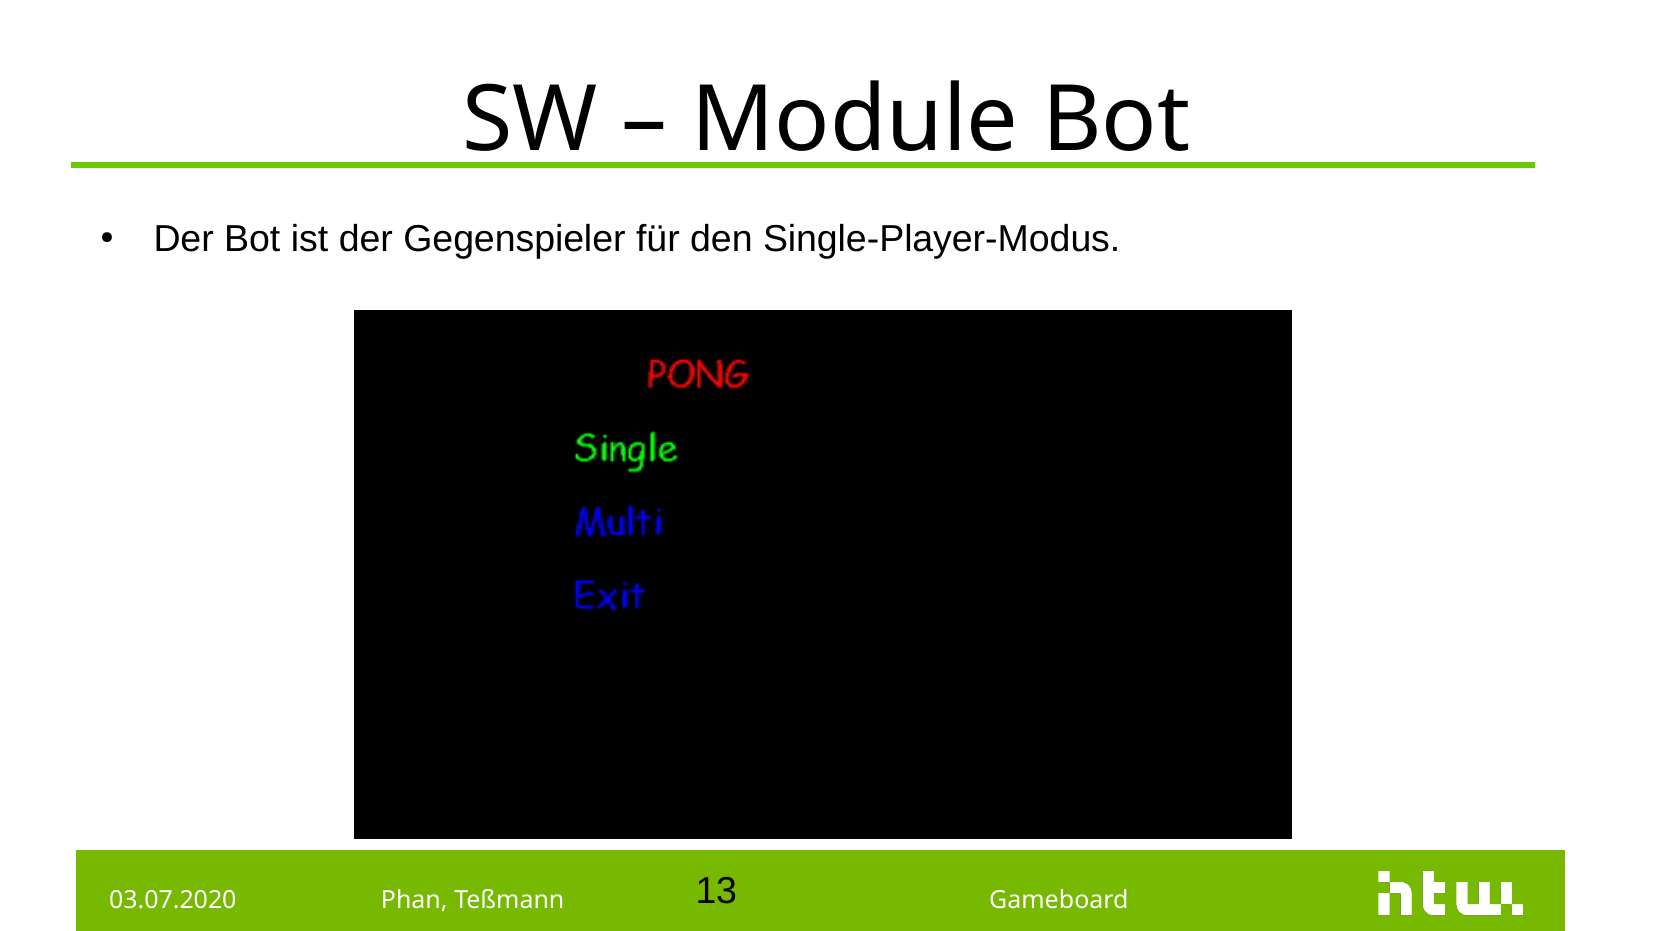

# SW – Module Bot
Der Bot ist der Gegenspieler für den Single-Player-Modus.